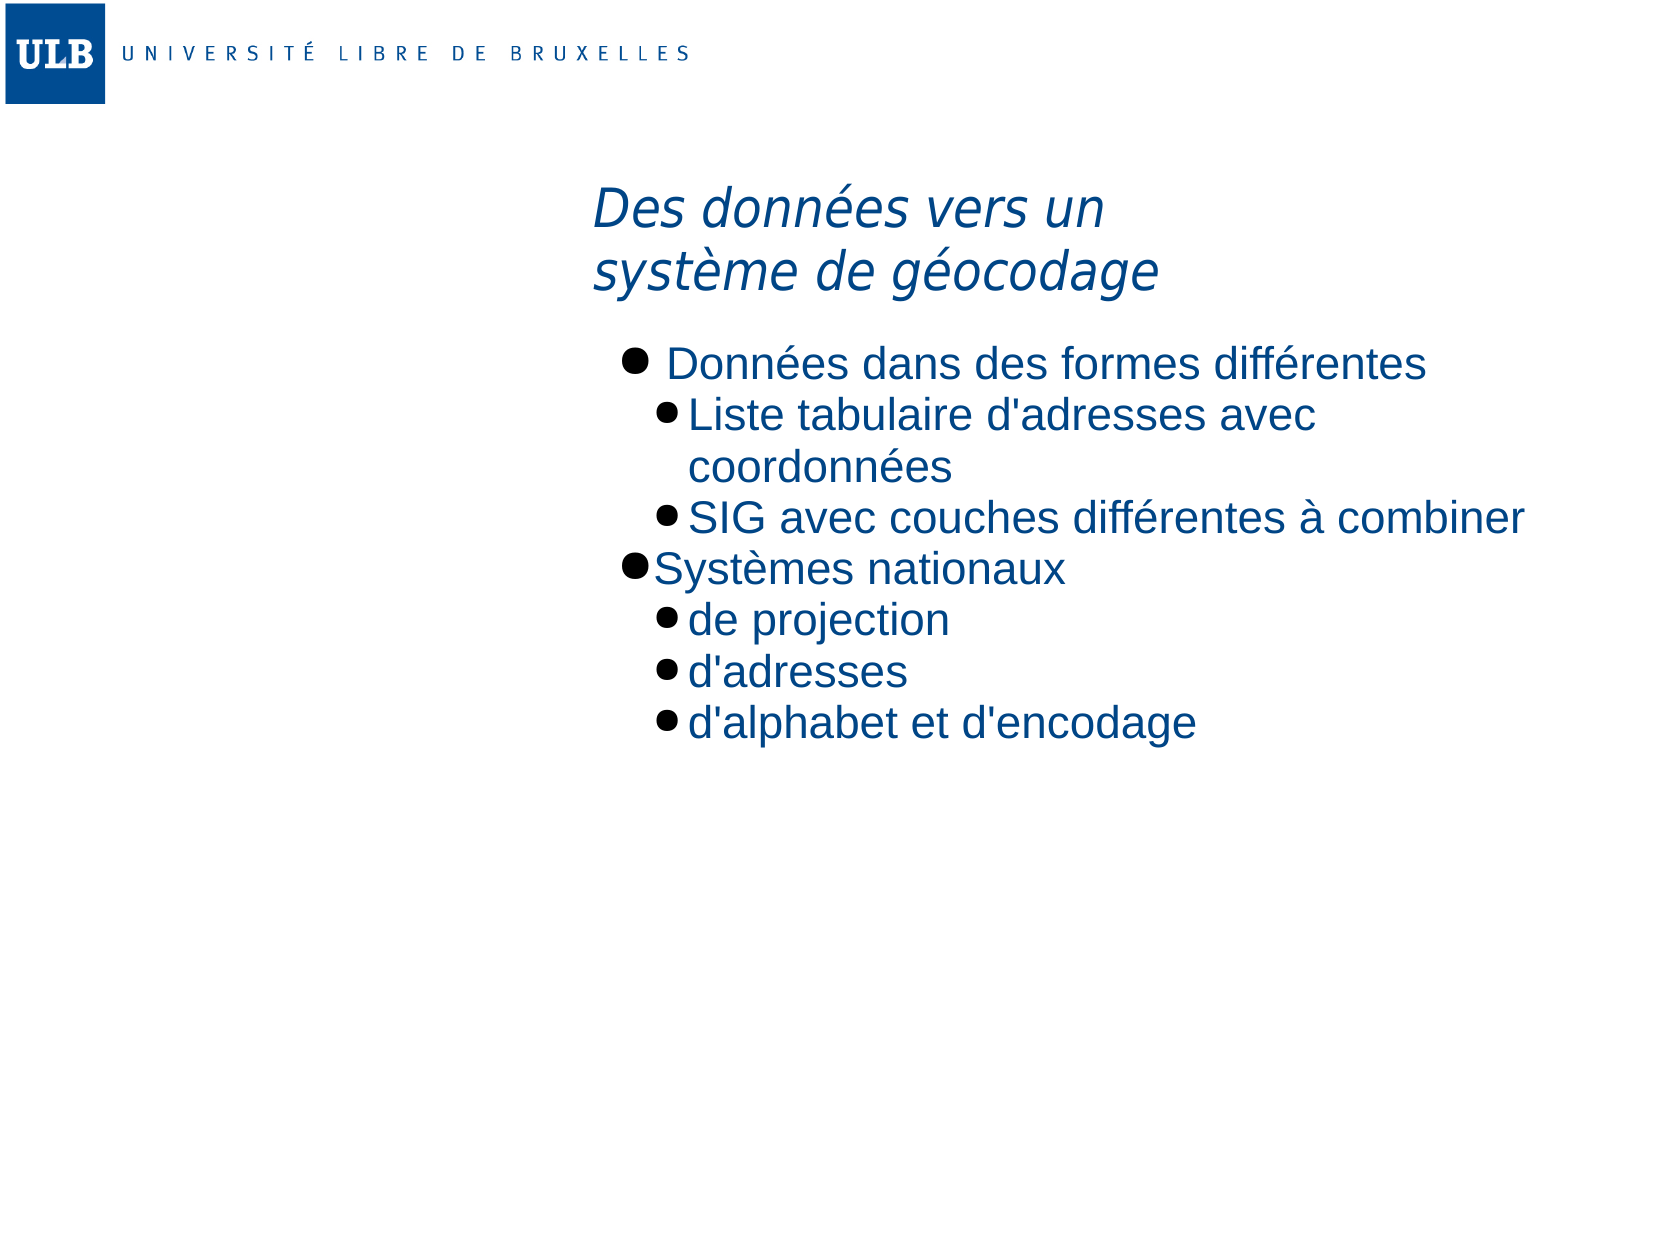

Des données vers un système de géocodage
 Données dans des formes différentes
Liste tabulaire d'adresses avec coordonnées
SIG avec couches différentes à combiner
Systèmes nationaux
de projection
d'adresses
d'alphabet et d'encodage